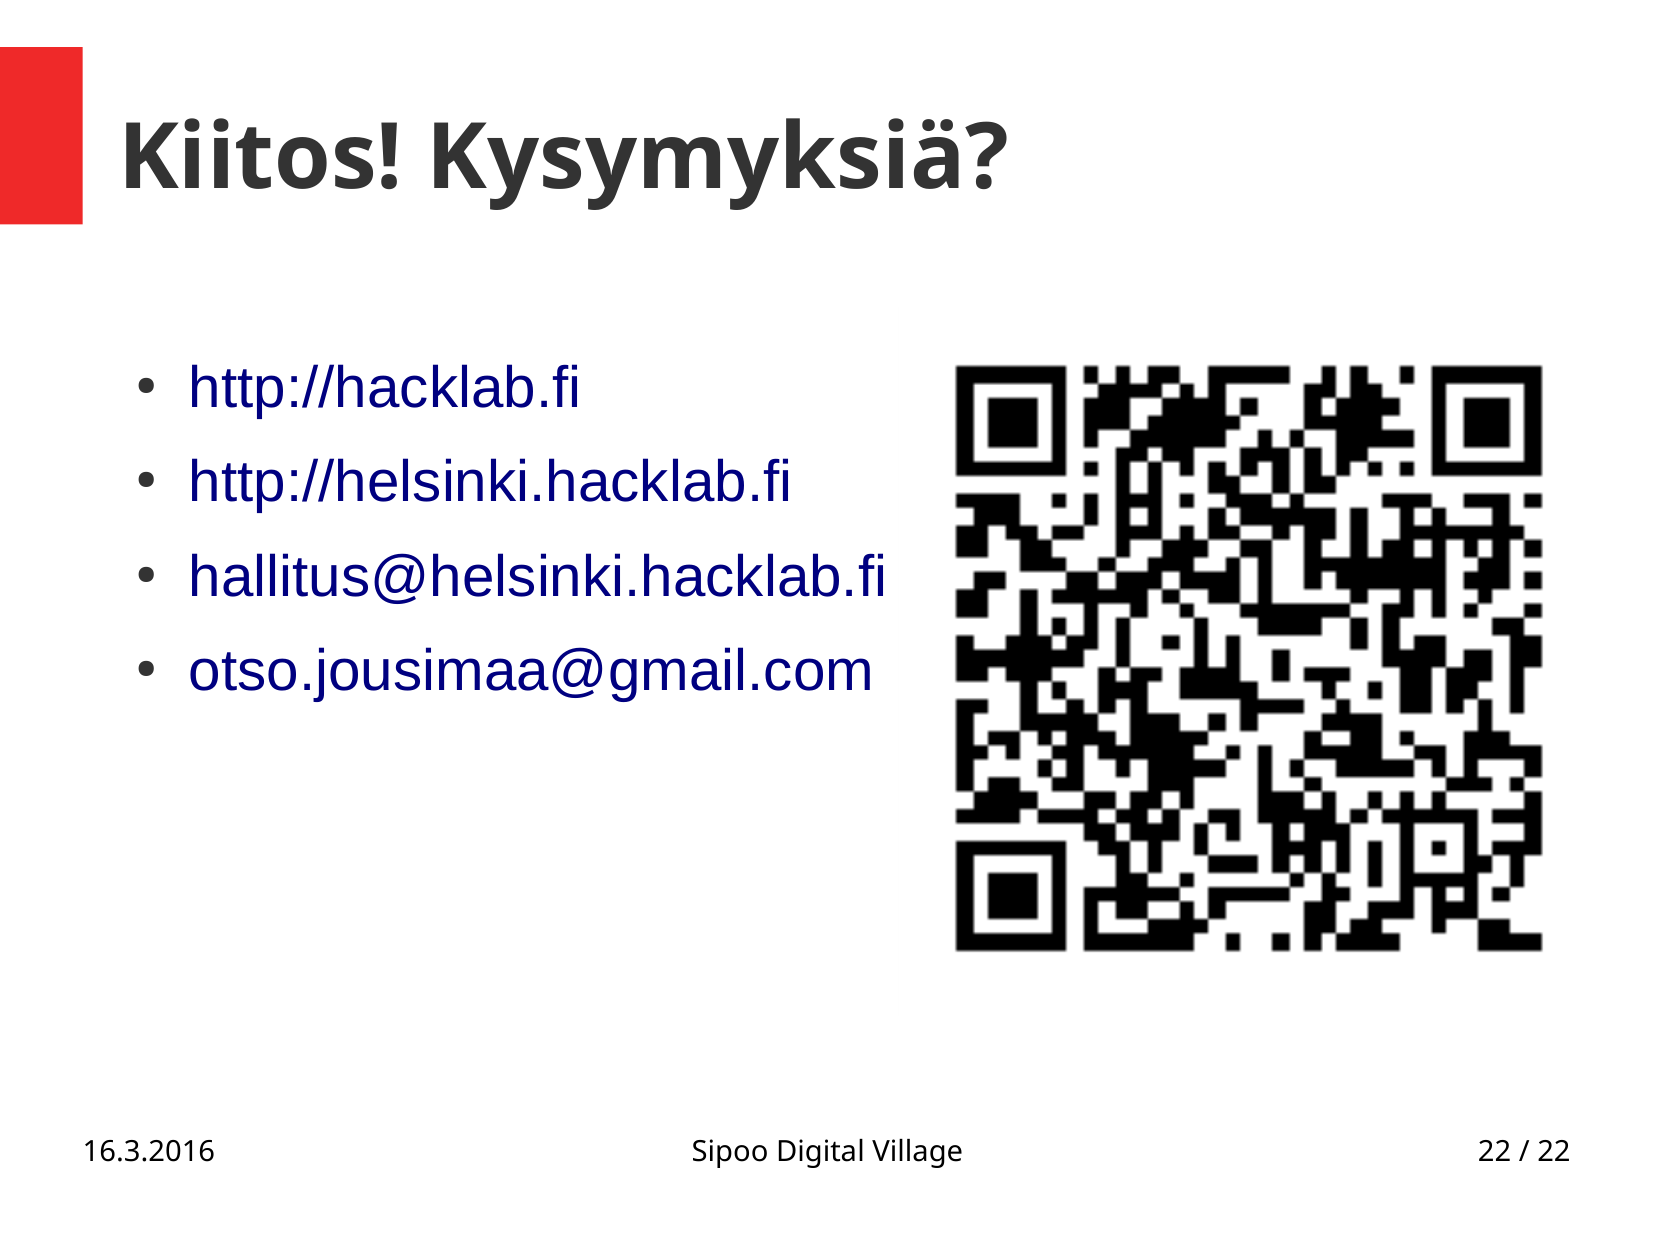

# Kiitos! Kysymyksiä?
http://hacklab.fi
http://helsinki.hacklab.fi
hallitus@helsinki.hacklab.fi
otso.jousimaa@gmail.com
22